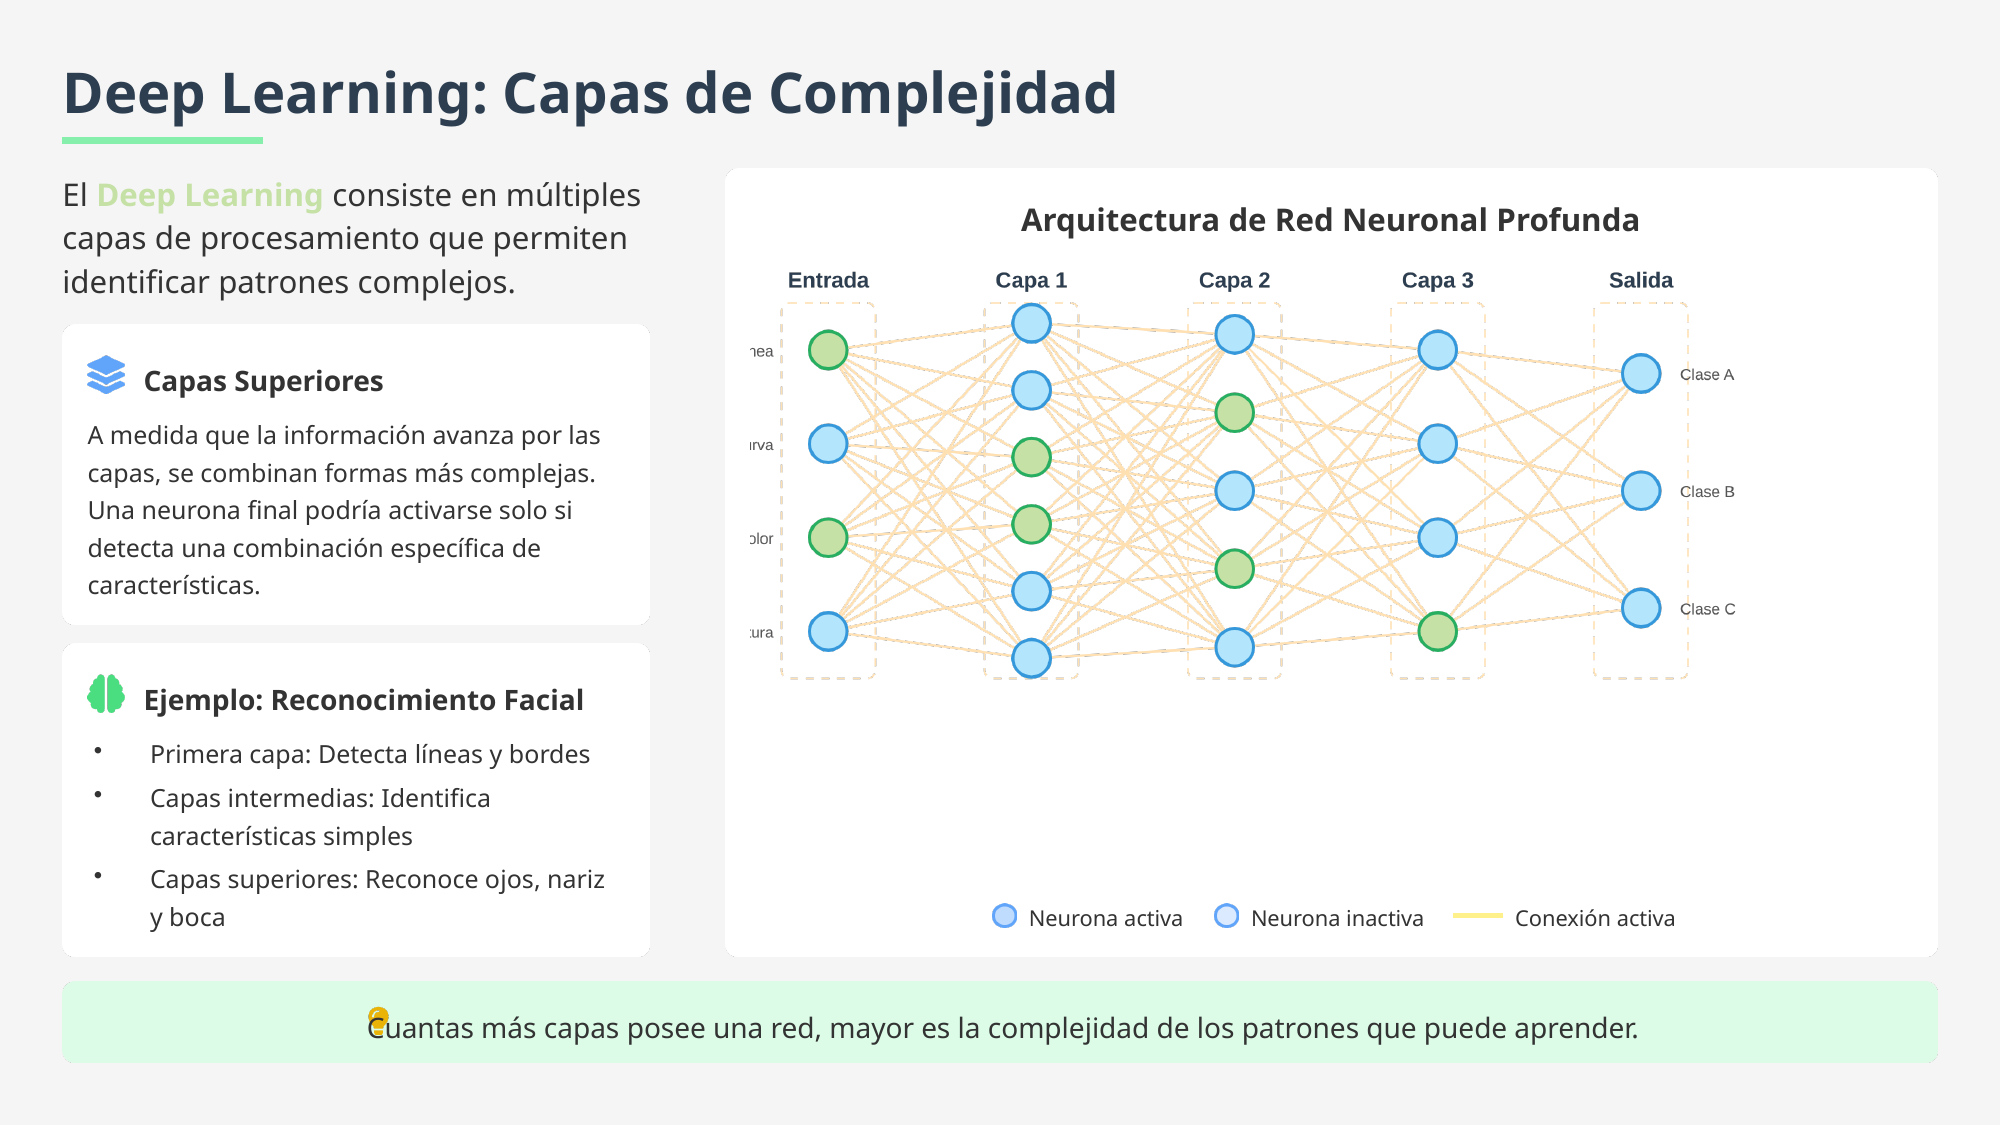

Deep Learning: Capas de Complejidad
El Deep Learning consiste en múltiples capas de procesamiento que permiten identificar patrones complejos.
Arquitectura de Red Neuronal Profunda
Capas Superiores
A medida que la información avanza por las capas, se combinan formas más complejas. Una neurona final podría activarse solo si detecta una combinación específica de características.
Ejemplo: Reconocimiento Facial
Primera capa: Detecta líneas y bordes
Capas intermedias: Identifica características simples
Capas superiores: Reconoce ojos, nariz y boca
Neurona activa
Neurona inactiva
Conexión activa
 Cuantas más capas posee una red, mayor es la complejidad de los patrones que puede aprender.